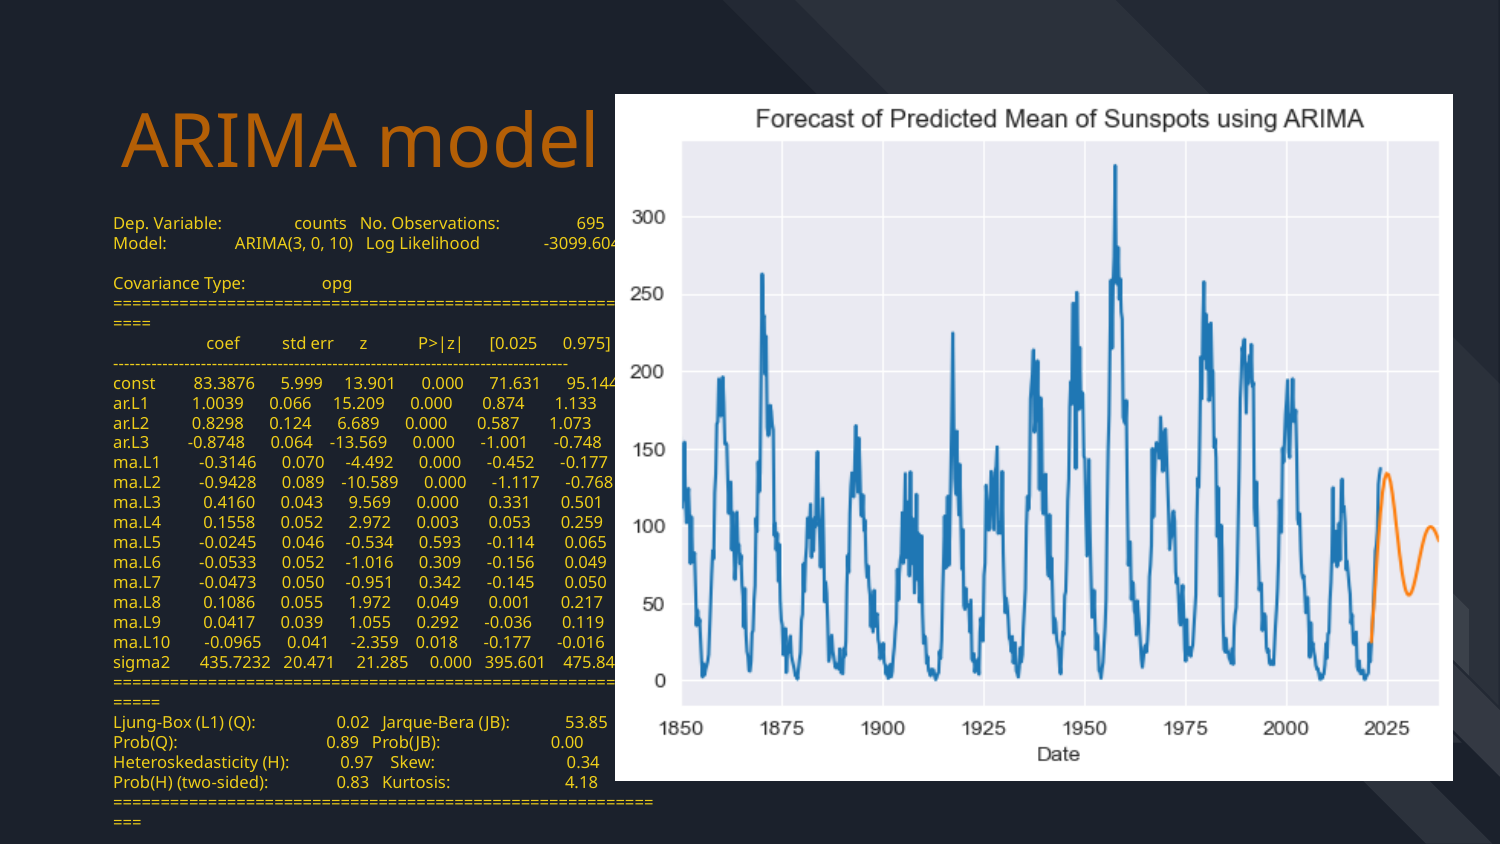

# ARIMA model
Dep. Variable: counts No. Observations: 695
Model: ARIMA(3, 0, 10) Log Likelihood -3099.604
Covariance Type: opg
=============================================================
 coef std err z P>|z| [0.025 0.975]
-----------------------------------------------------------------------------------
const 83.3876 5.999 13.901 0.000 71.631 95.144
ar.L1 1.0039 0.066 15.209 0.000 0.874 1.133
ar.L2 0.8298 0.124 6.689 0.000 0.587 1.073
ar.L3 -0.8748 0.064 -13.569 0.000 -1.001 -0.748
ma.L1 -0.3146 0.070 -4.492 0.000 -0.452 -0.177
ma.L2 -0.9428 0.089 -10.589 0.000 -1.117 -0.768
ma.L3 0.4160 0.043 9.569 0.000 0.331 0.501
ma.L4 0.1558 0.052 2.972 0.003 0.053 0.259
ma.L5 -0.0245 0.046 -0.534 0.593 -0.114 0.065
ma.L6 -0.0533 0.052 -1.016 0.309 -0.156 0.049
ma.L7 -0.0473 0.050 -0.951 0.342 -0.145 0.050
ma.L8 0.1086 0.055 1.972 0.049 0.001 0.217
ma.L9 0.0417 0.039 1.055 0.292 -0.036 0.119
ma.L10 -0.0965 0.041 -2.359 0.018 -0.177 -0.016
sigma2 435.7232 20.471 21.285 0.000 395.601 475.846
==============================================================
Ljung-Box (L1) (Q): 0.02 Jarque-Bera (JB): 53.85
Prob(Q): 0.89 Prob(JB): 0.00
Heteroskedasticity (H): 0.97 Skew: 0.34
Prob(H) (two-sided): 0.83 Kurtosis: 4.18
============================================================